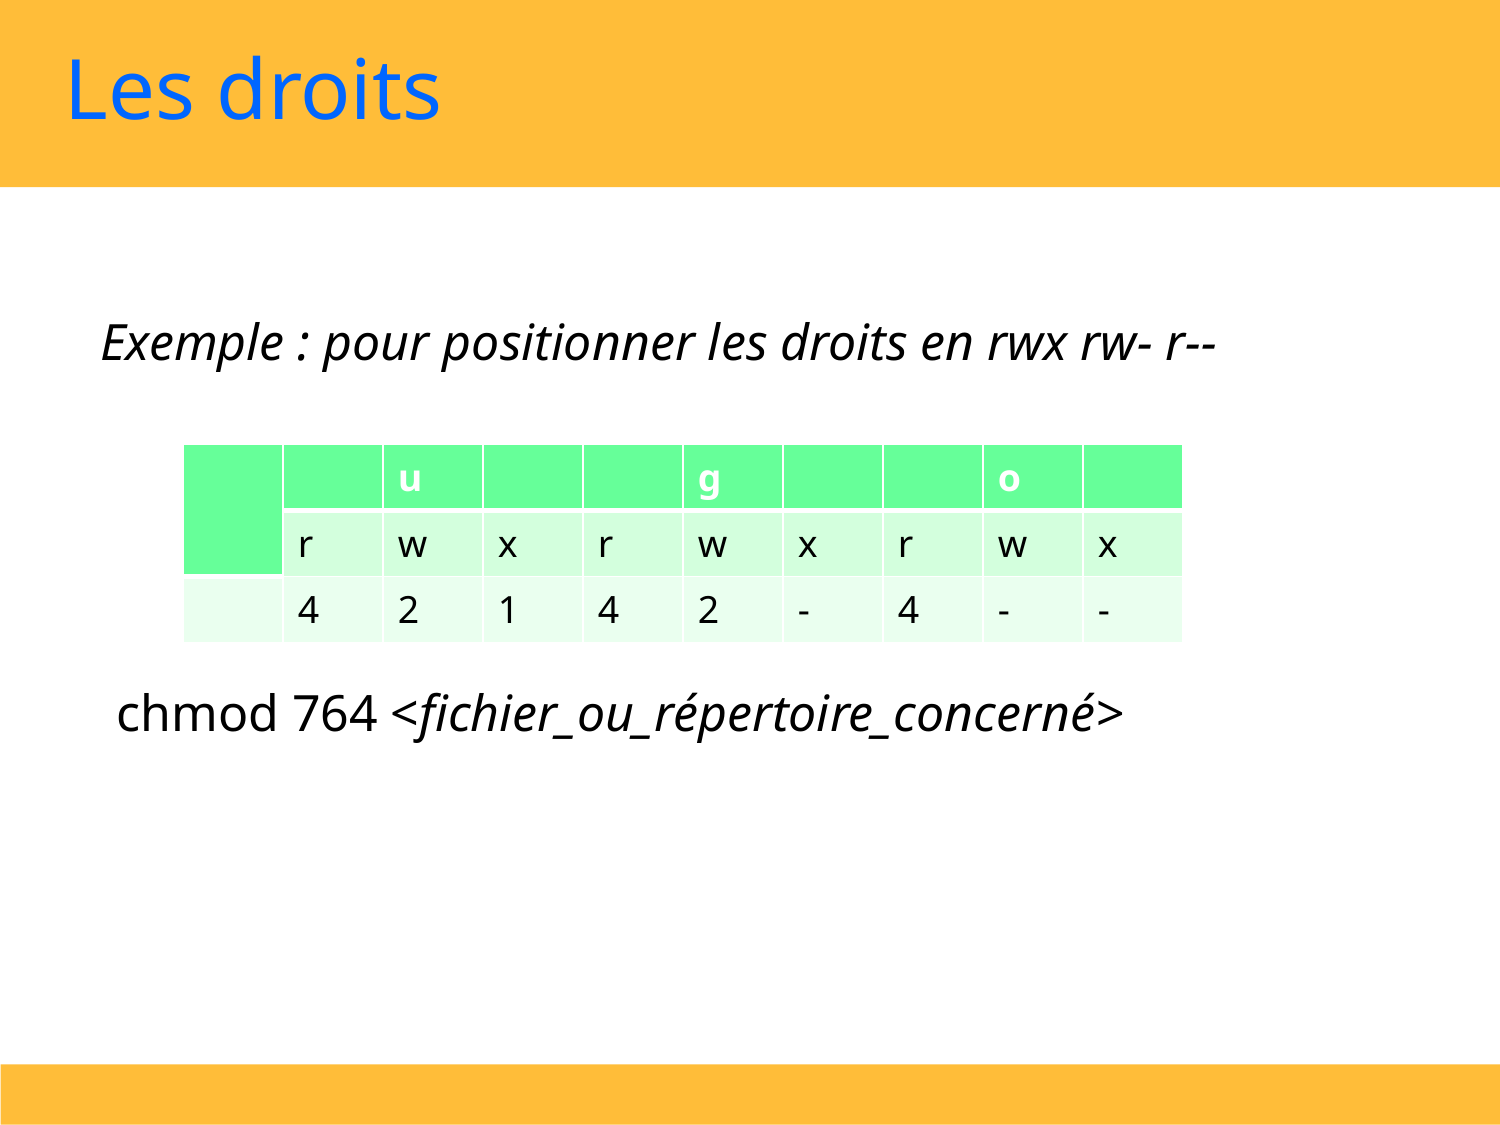

Les droits
Exemple : pour positionner les droits en rwx rw- r--
| | | u | | | g | | | o | |
| --- | --- | --- | --- | --- | --- | --- | --- | --- | --- |
| | r | w | x | r | w | x | r | w | x |
| | 4 | 2 | 1 | 4 | 2 | - | 4 | - | - |
chmod 764 <fichier_ou_répertoire_concerné>